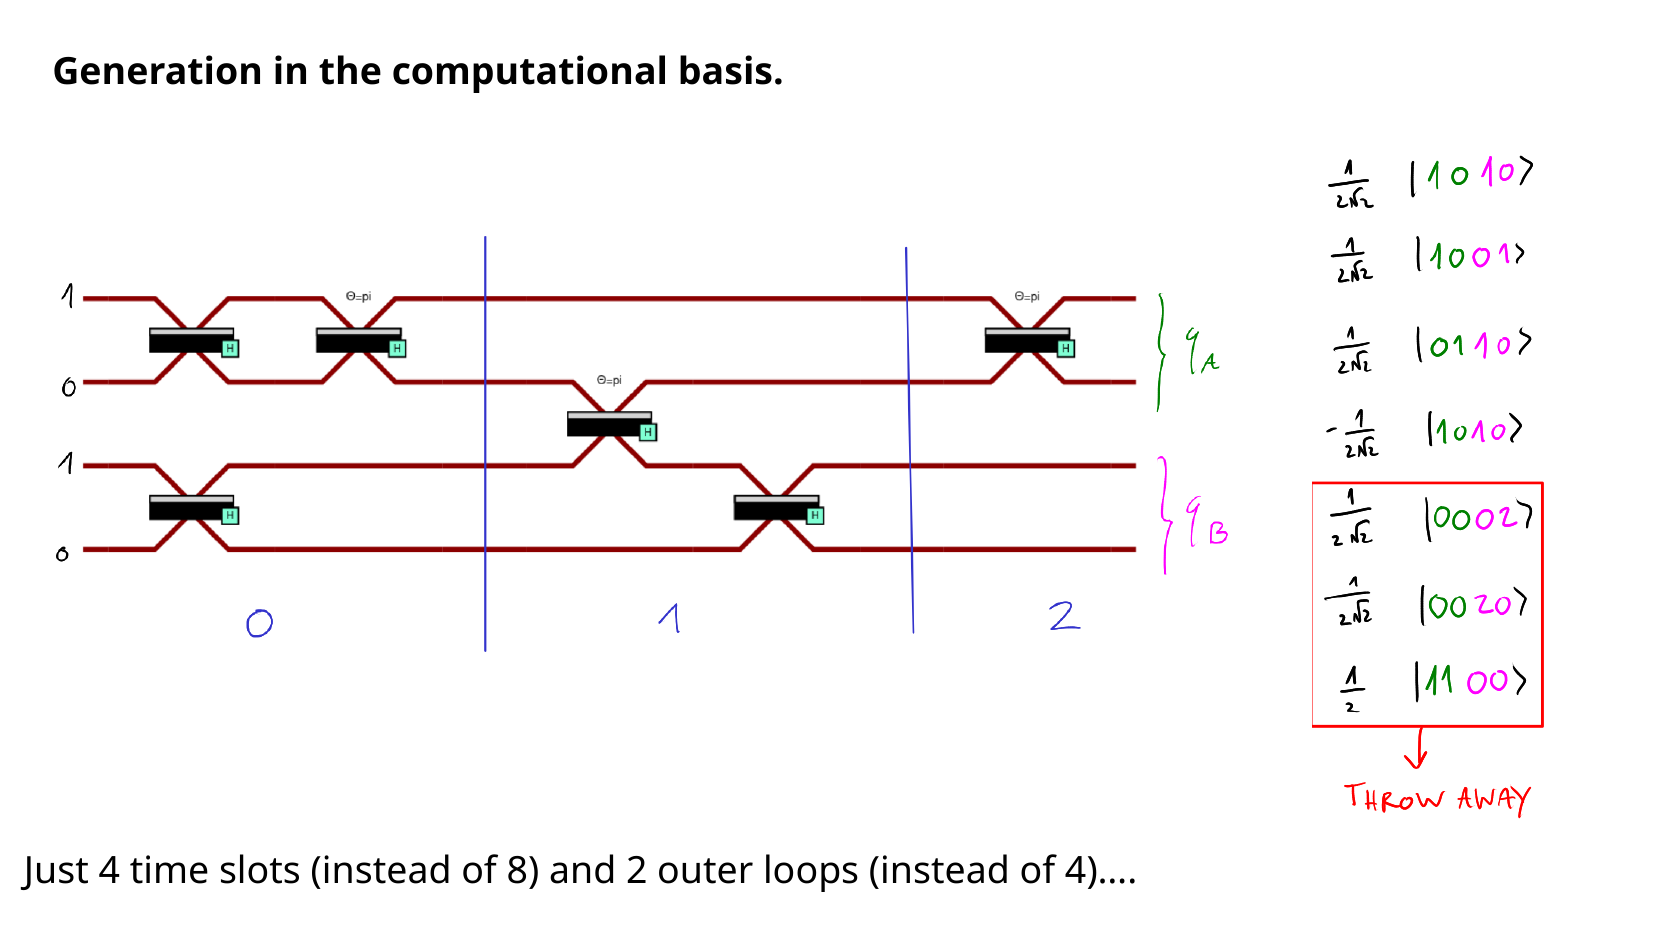

Generation in the computational basis.
Just 4 time slots (instead of 8) and 2 outer loops (instead of 4)….